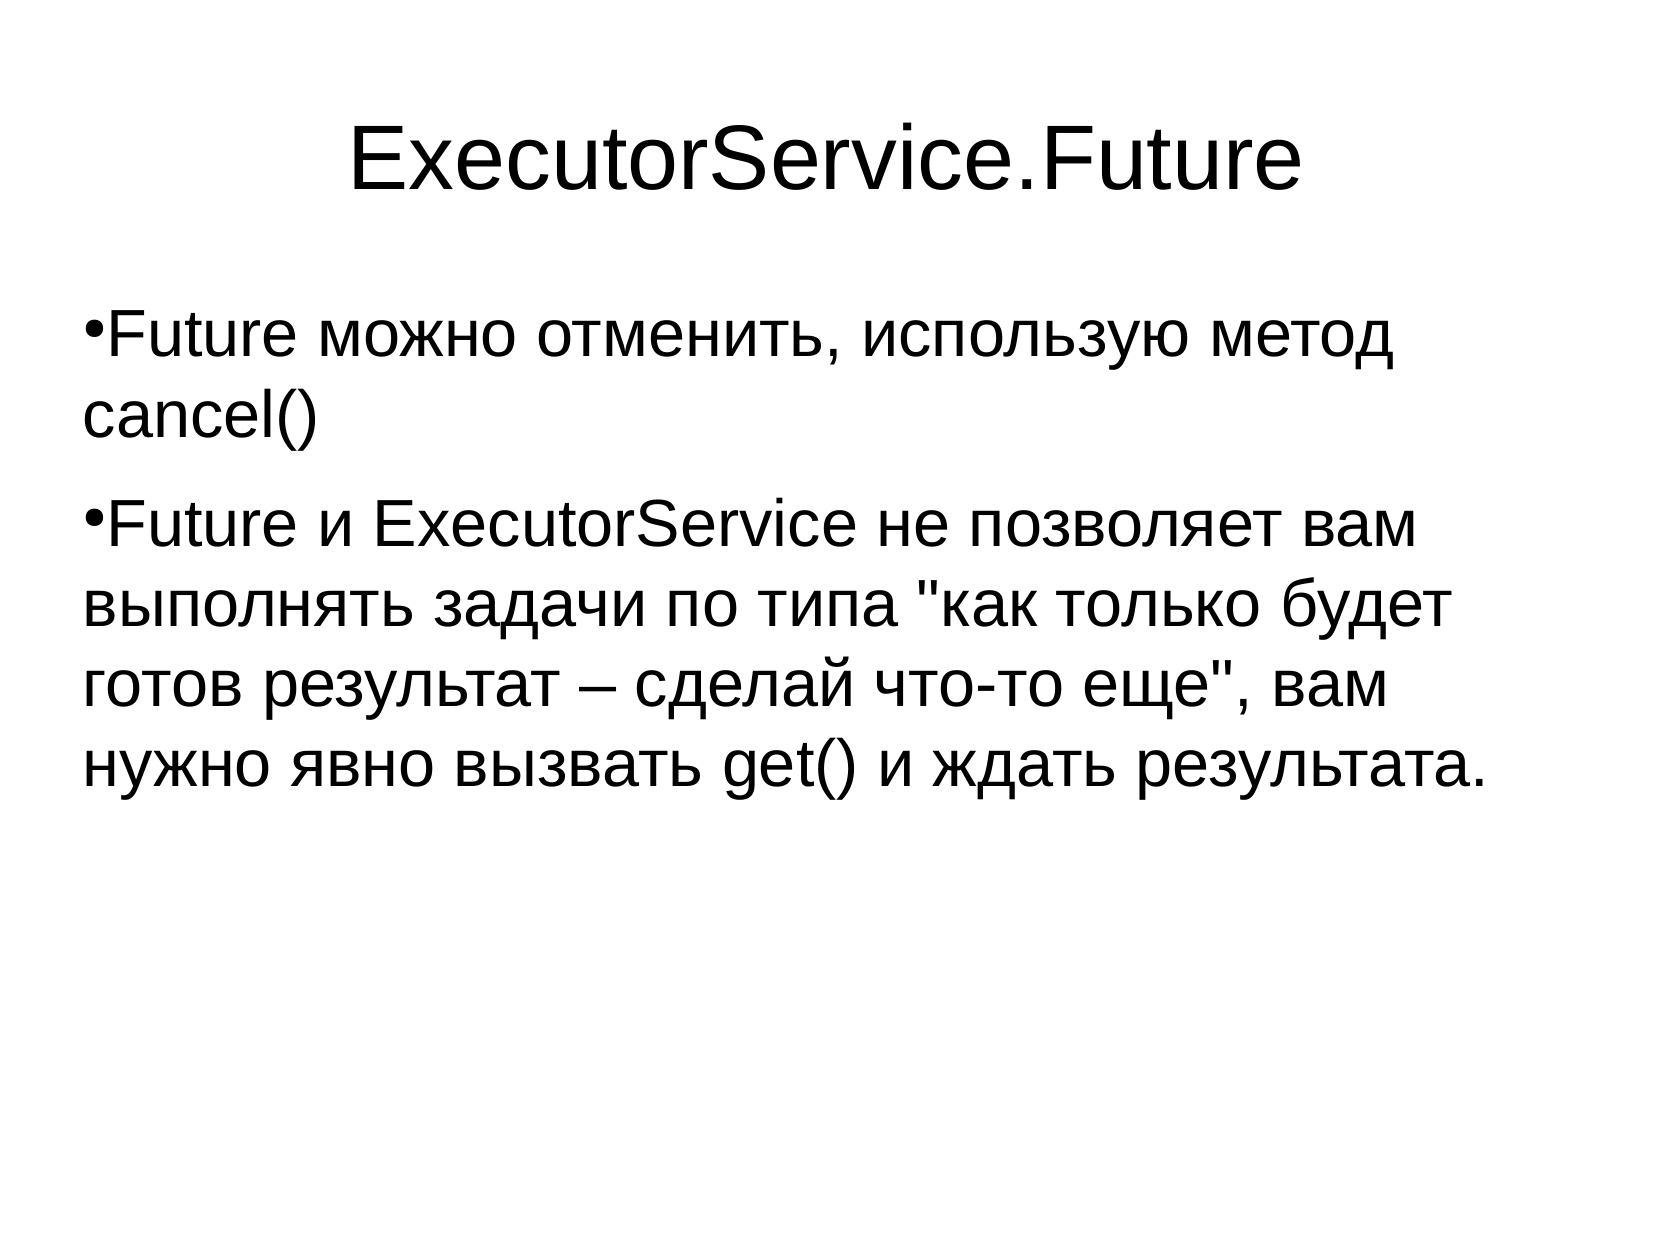

# ExecutorService.Future
Future можно отменить, использую метод cancel()
Future и ExecutorService не позволяет вам выполнять задачи по типа "как только будет готов результат – сделай что-то еще", вам нужно явно вызвать get() и ждать результата.